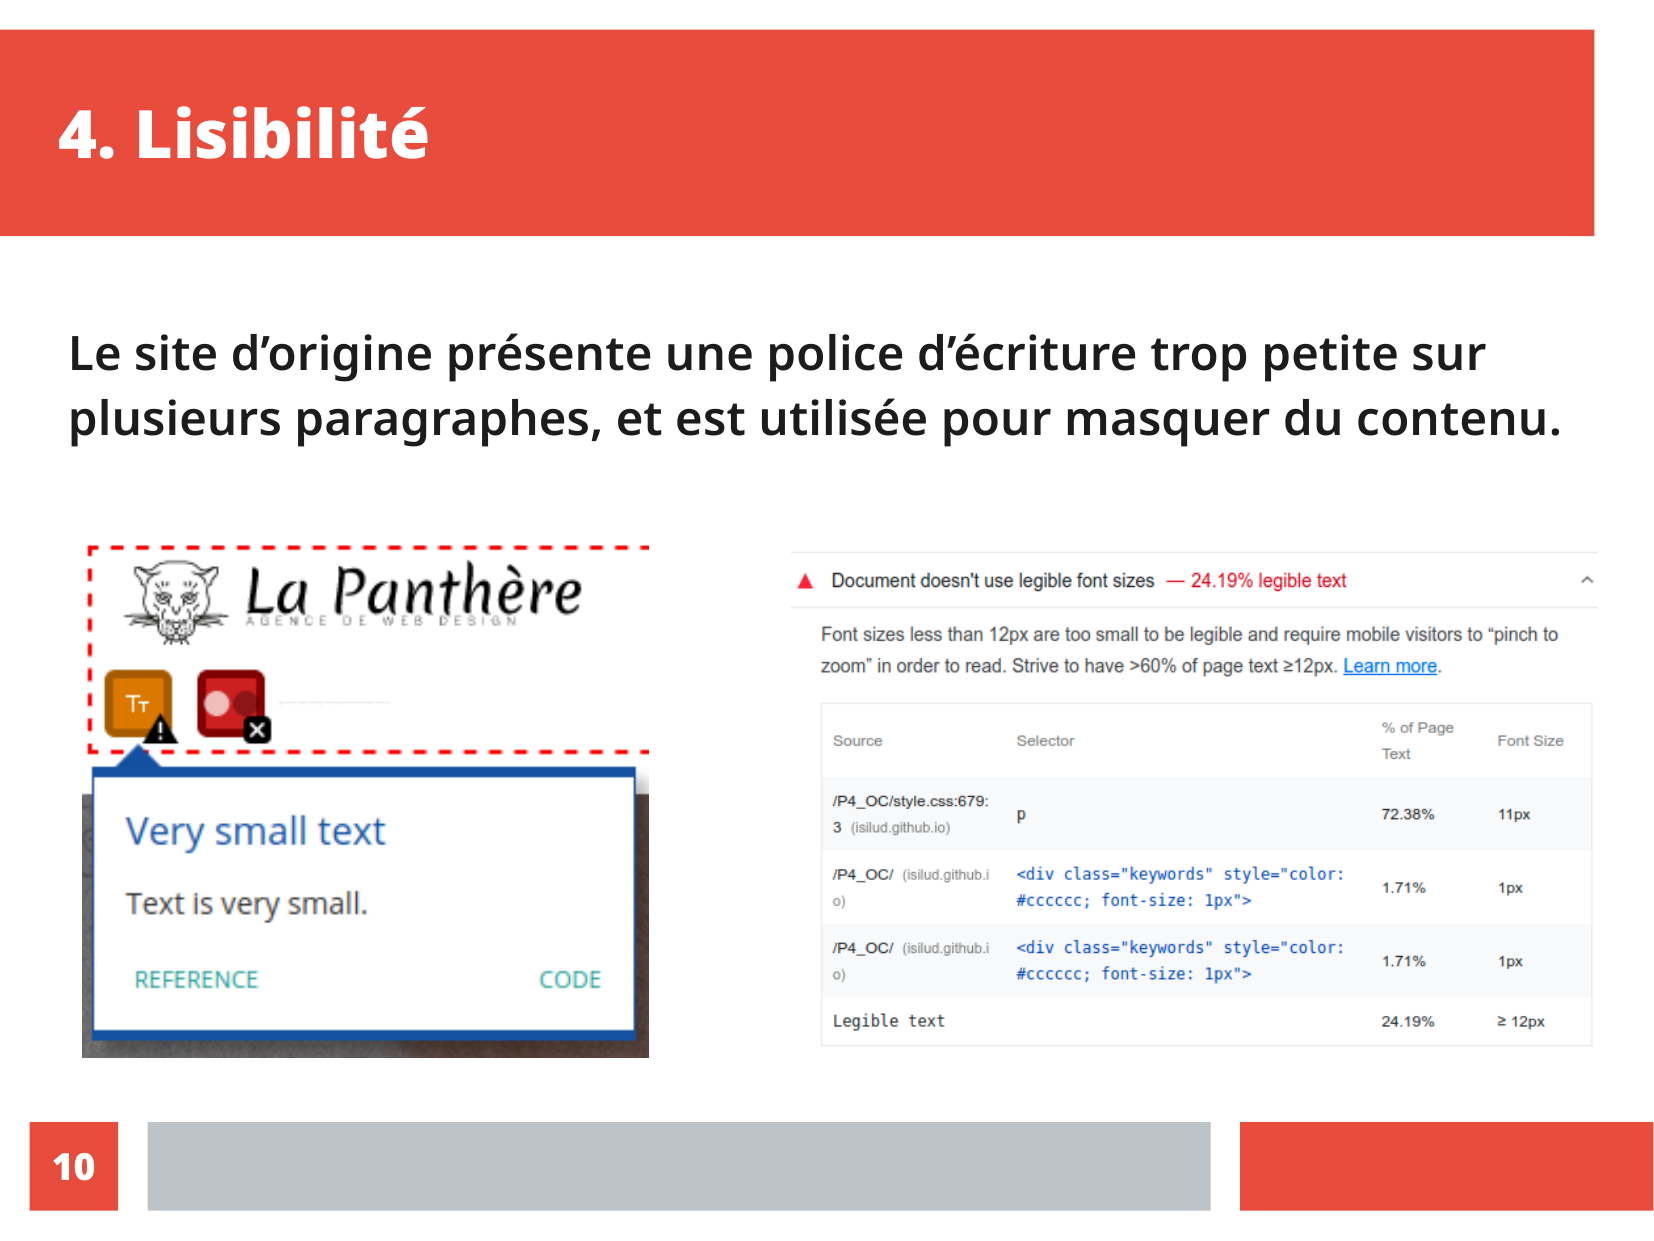

# 4. Lisibilité
Le site d’origine présente une police d’écriture trop petite sur plusieurs paragraphes, et est utilisée pour masquer du contenu.
10